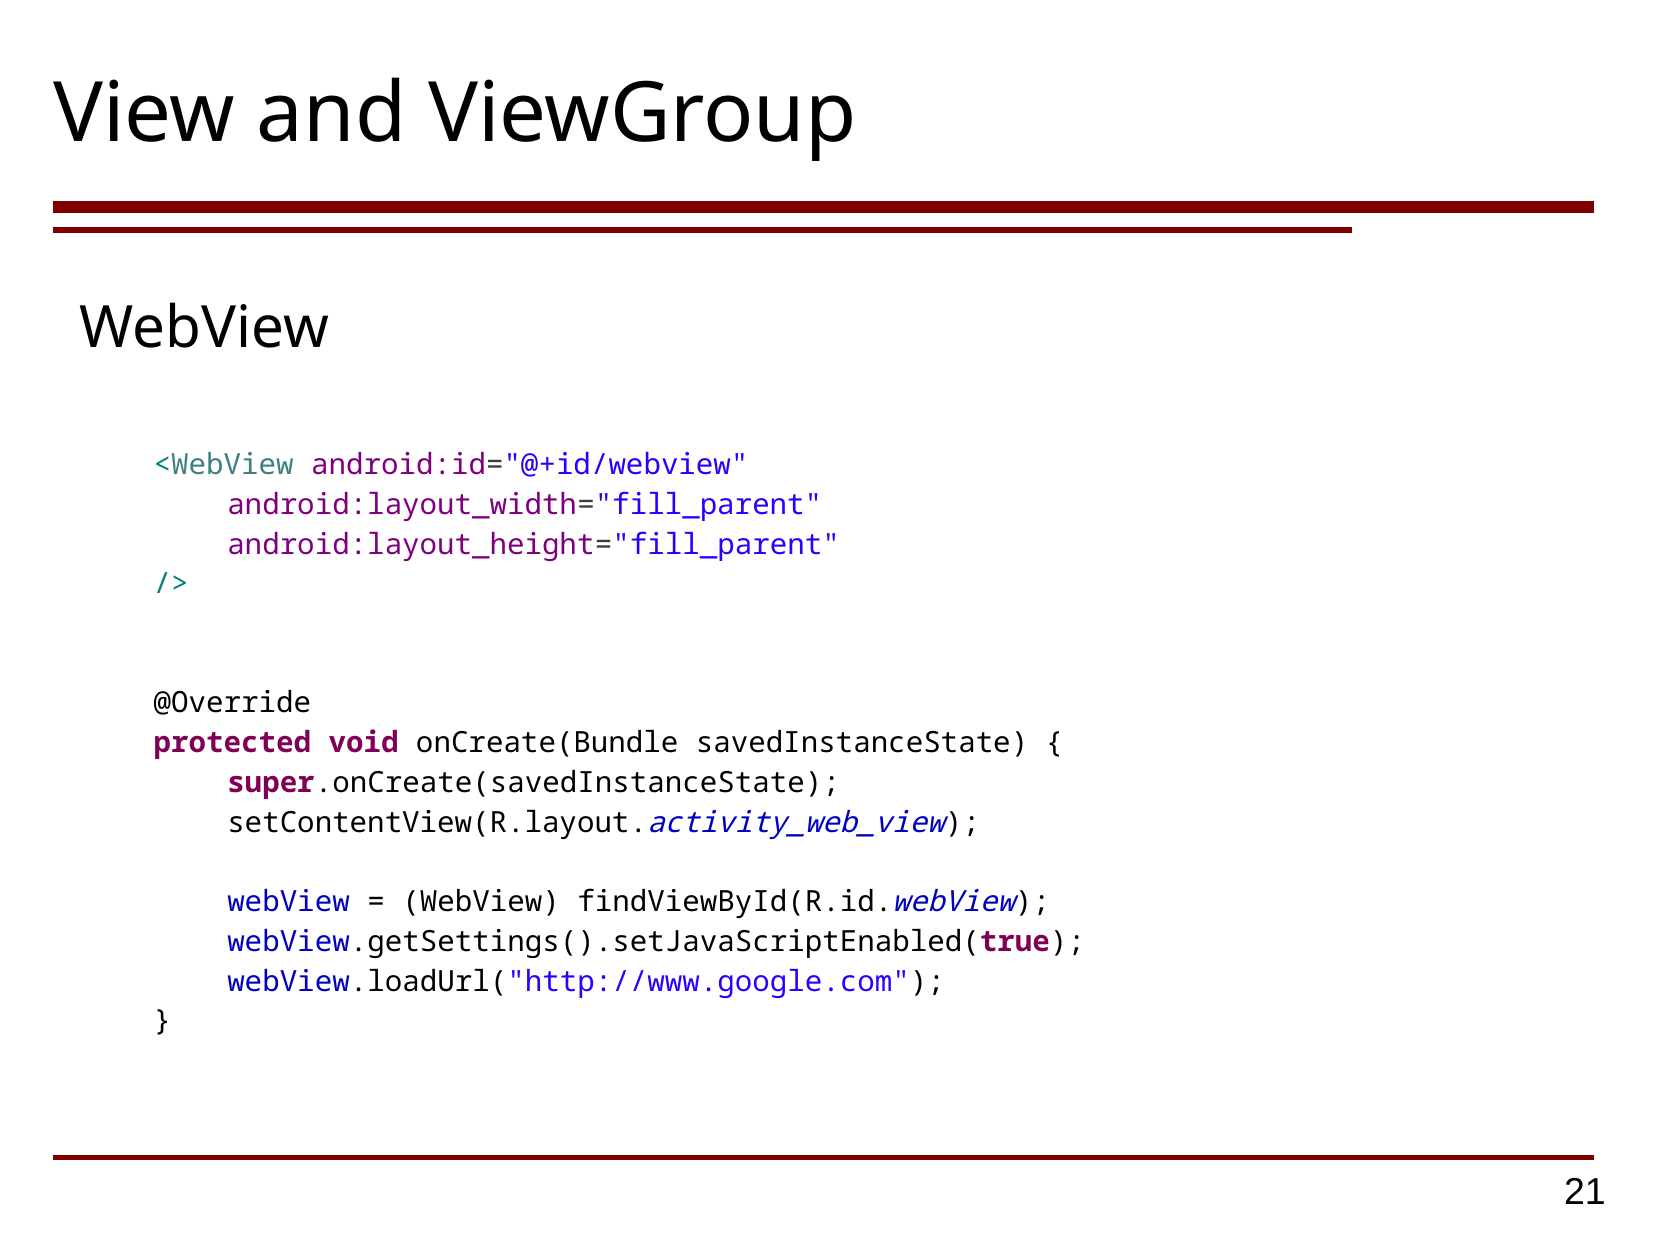

# View and ViewGroup
WebView
	<WebView android:id="@+id/webview"
		android:layout_width="fill_parent"
		android:layout_height="fill_parent"
	/>
	@Override
	protected void onCreate(Bundle savedInstanceState) {
		super.onCreate(savedInstanceState);
		setContentView(R.layout.activity_web_view);
		webView = (WebView) findViewById(R.id.webView);
		webView.getSettings().setJavaScriptEnabled(true);
		webView.loadUrl("http://www.google.com");
	}